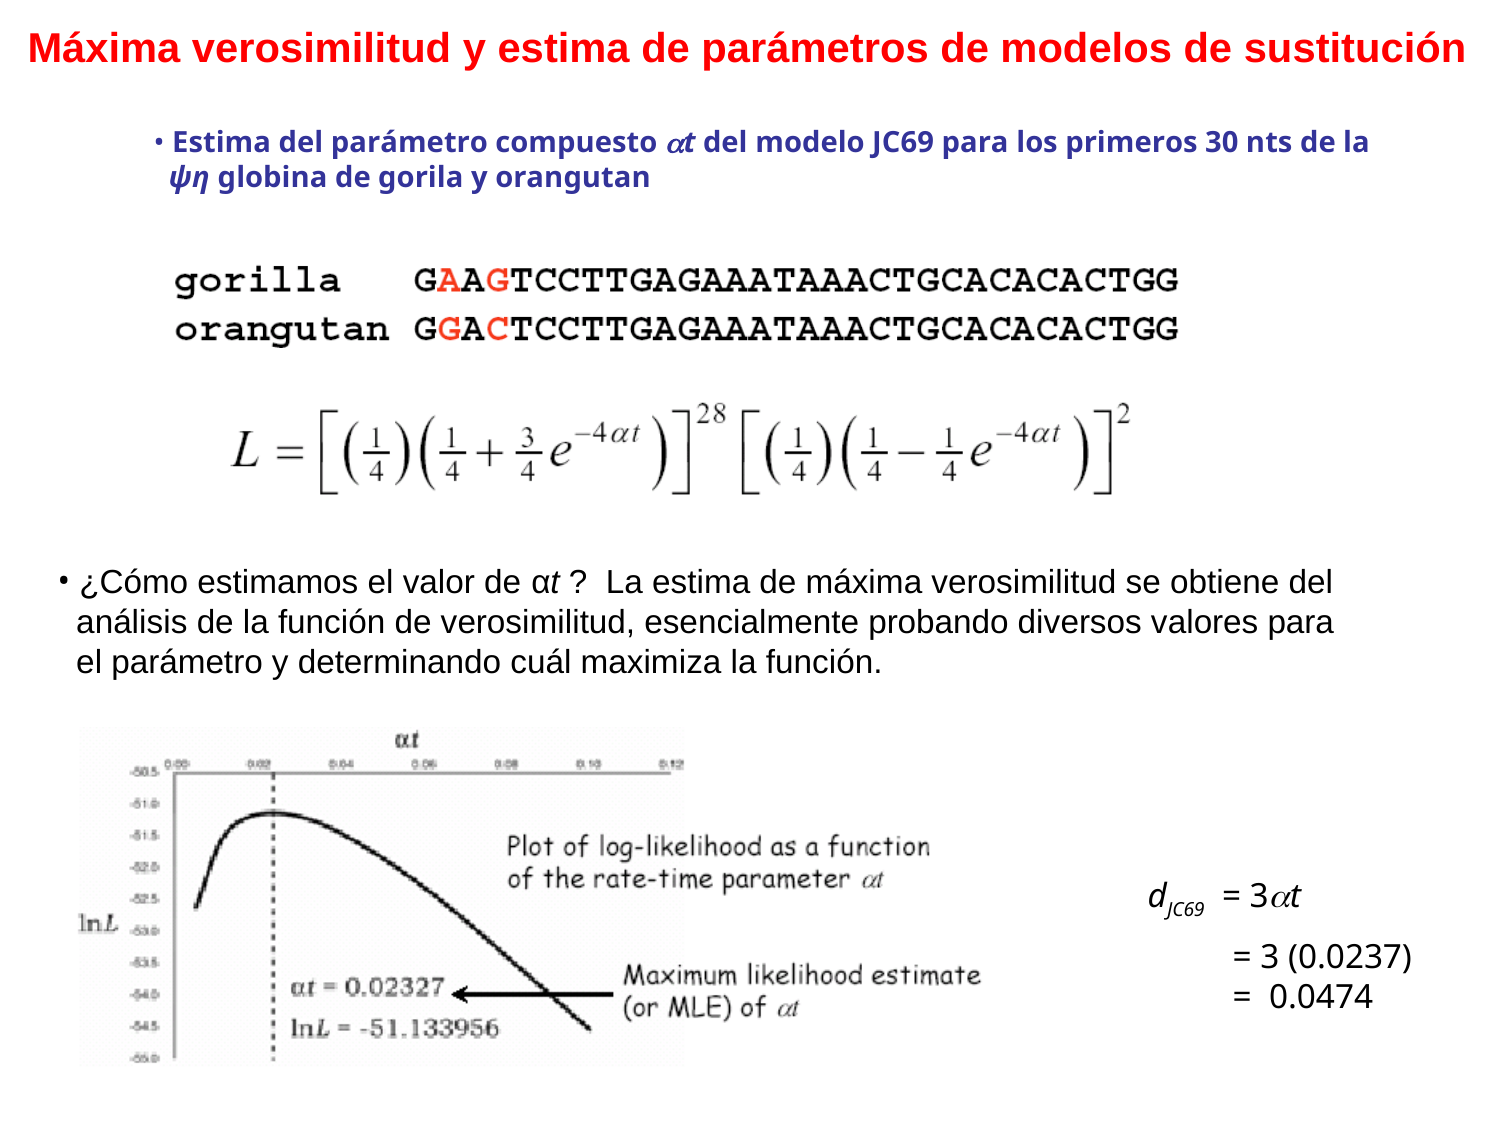

Máxima verosimilitud y estima de parámetros de modelos de sustitución
 Estima del parámetro compuesto t del modelo JC69 para los primeros 30 nts de la
 ψη globina de gorila y orangutan
 ¿Cómo estimamos el valor de αt ? La estima de máxima verosimilitud se obtiene del
 análisis de la función de verosimilitud, esencialmente probando diversos valores para
 el parámetro y determinando cuál maximiza la función.
dJC69 = 3t
 = 3 (0.0237)
 = 0.0474